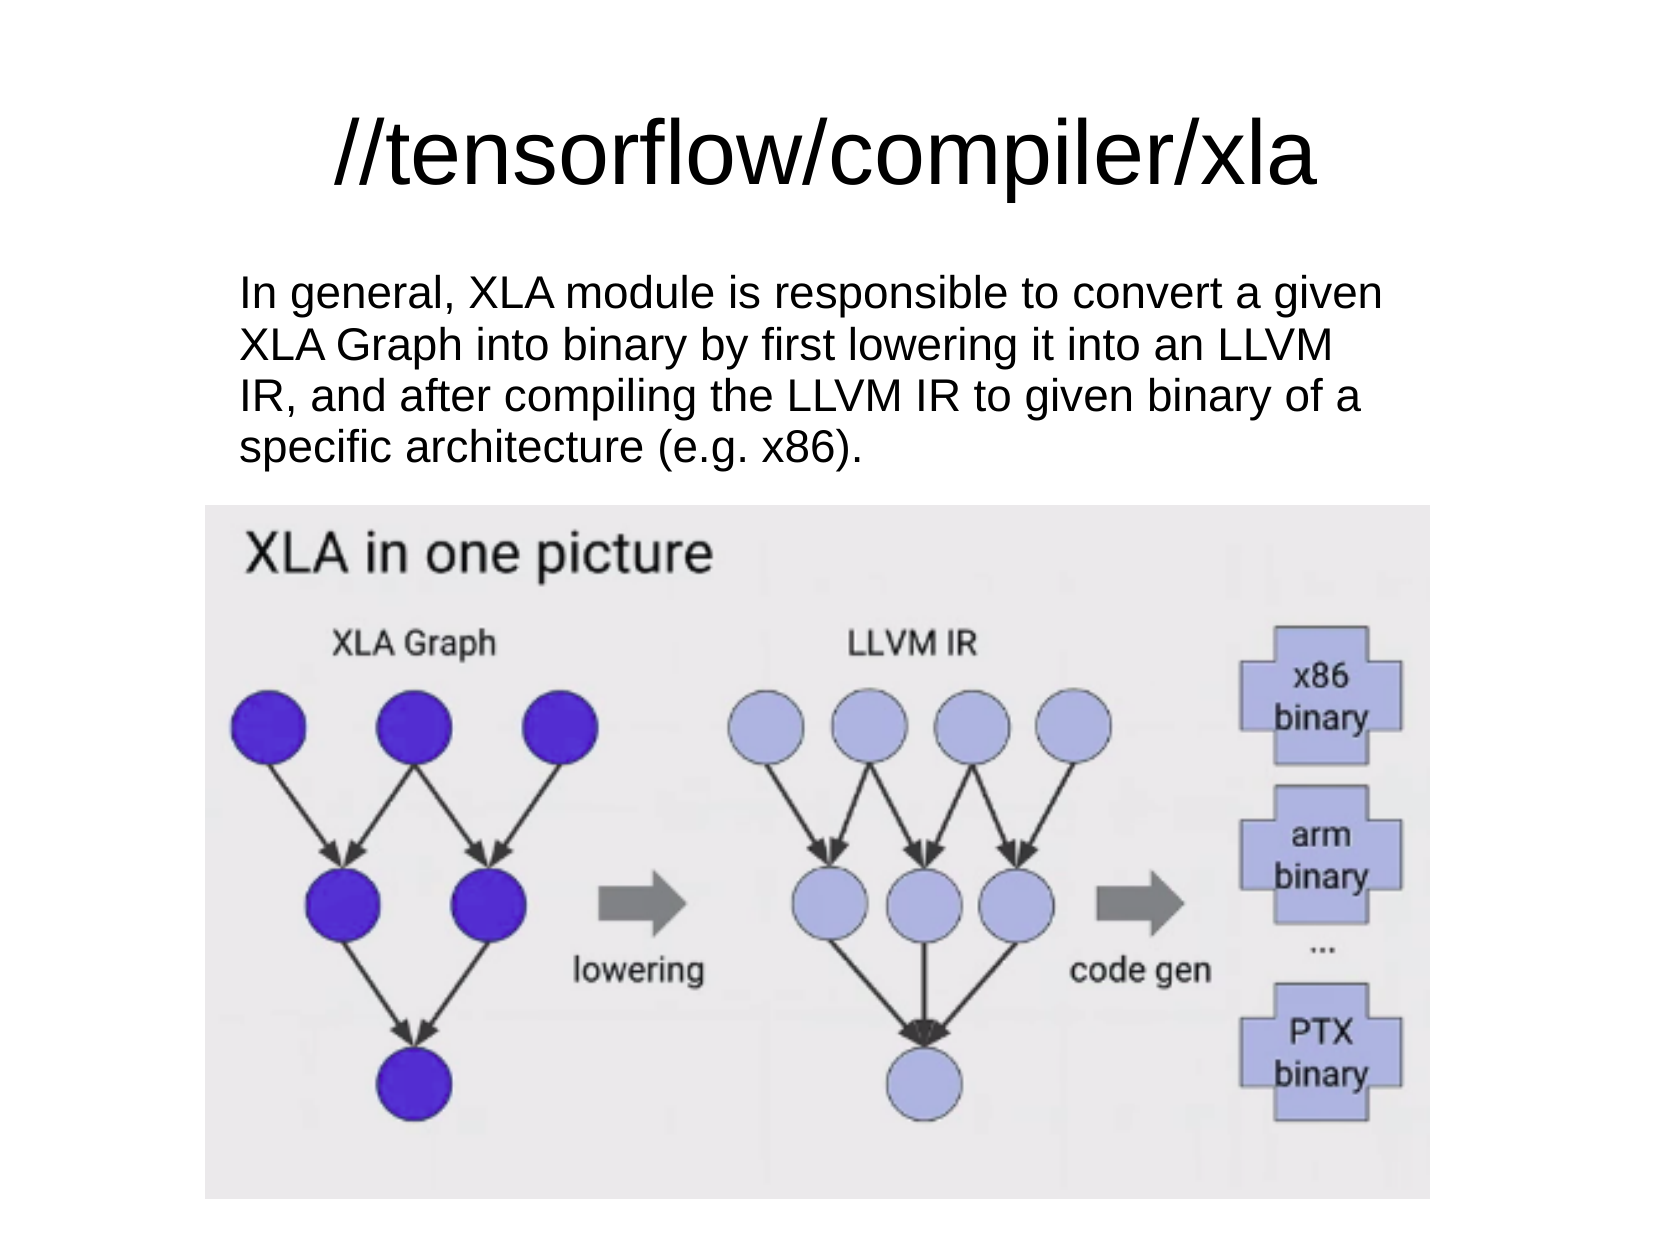

# //tensorflow/compiler/xla
In general, XLA module is responsible to convert a given XLA Graph into binary by first lowering it into an LLVM IR, and after compiling the LLVM IR to given binary of a specific architecture (e.g. x86).